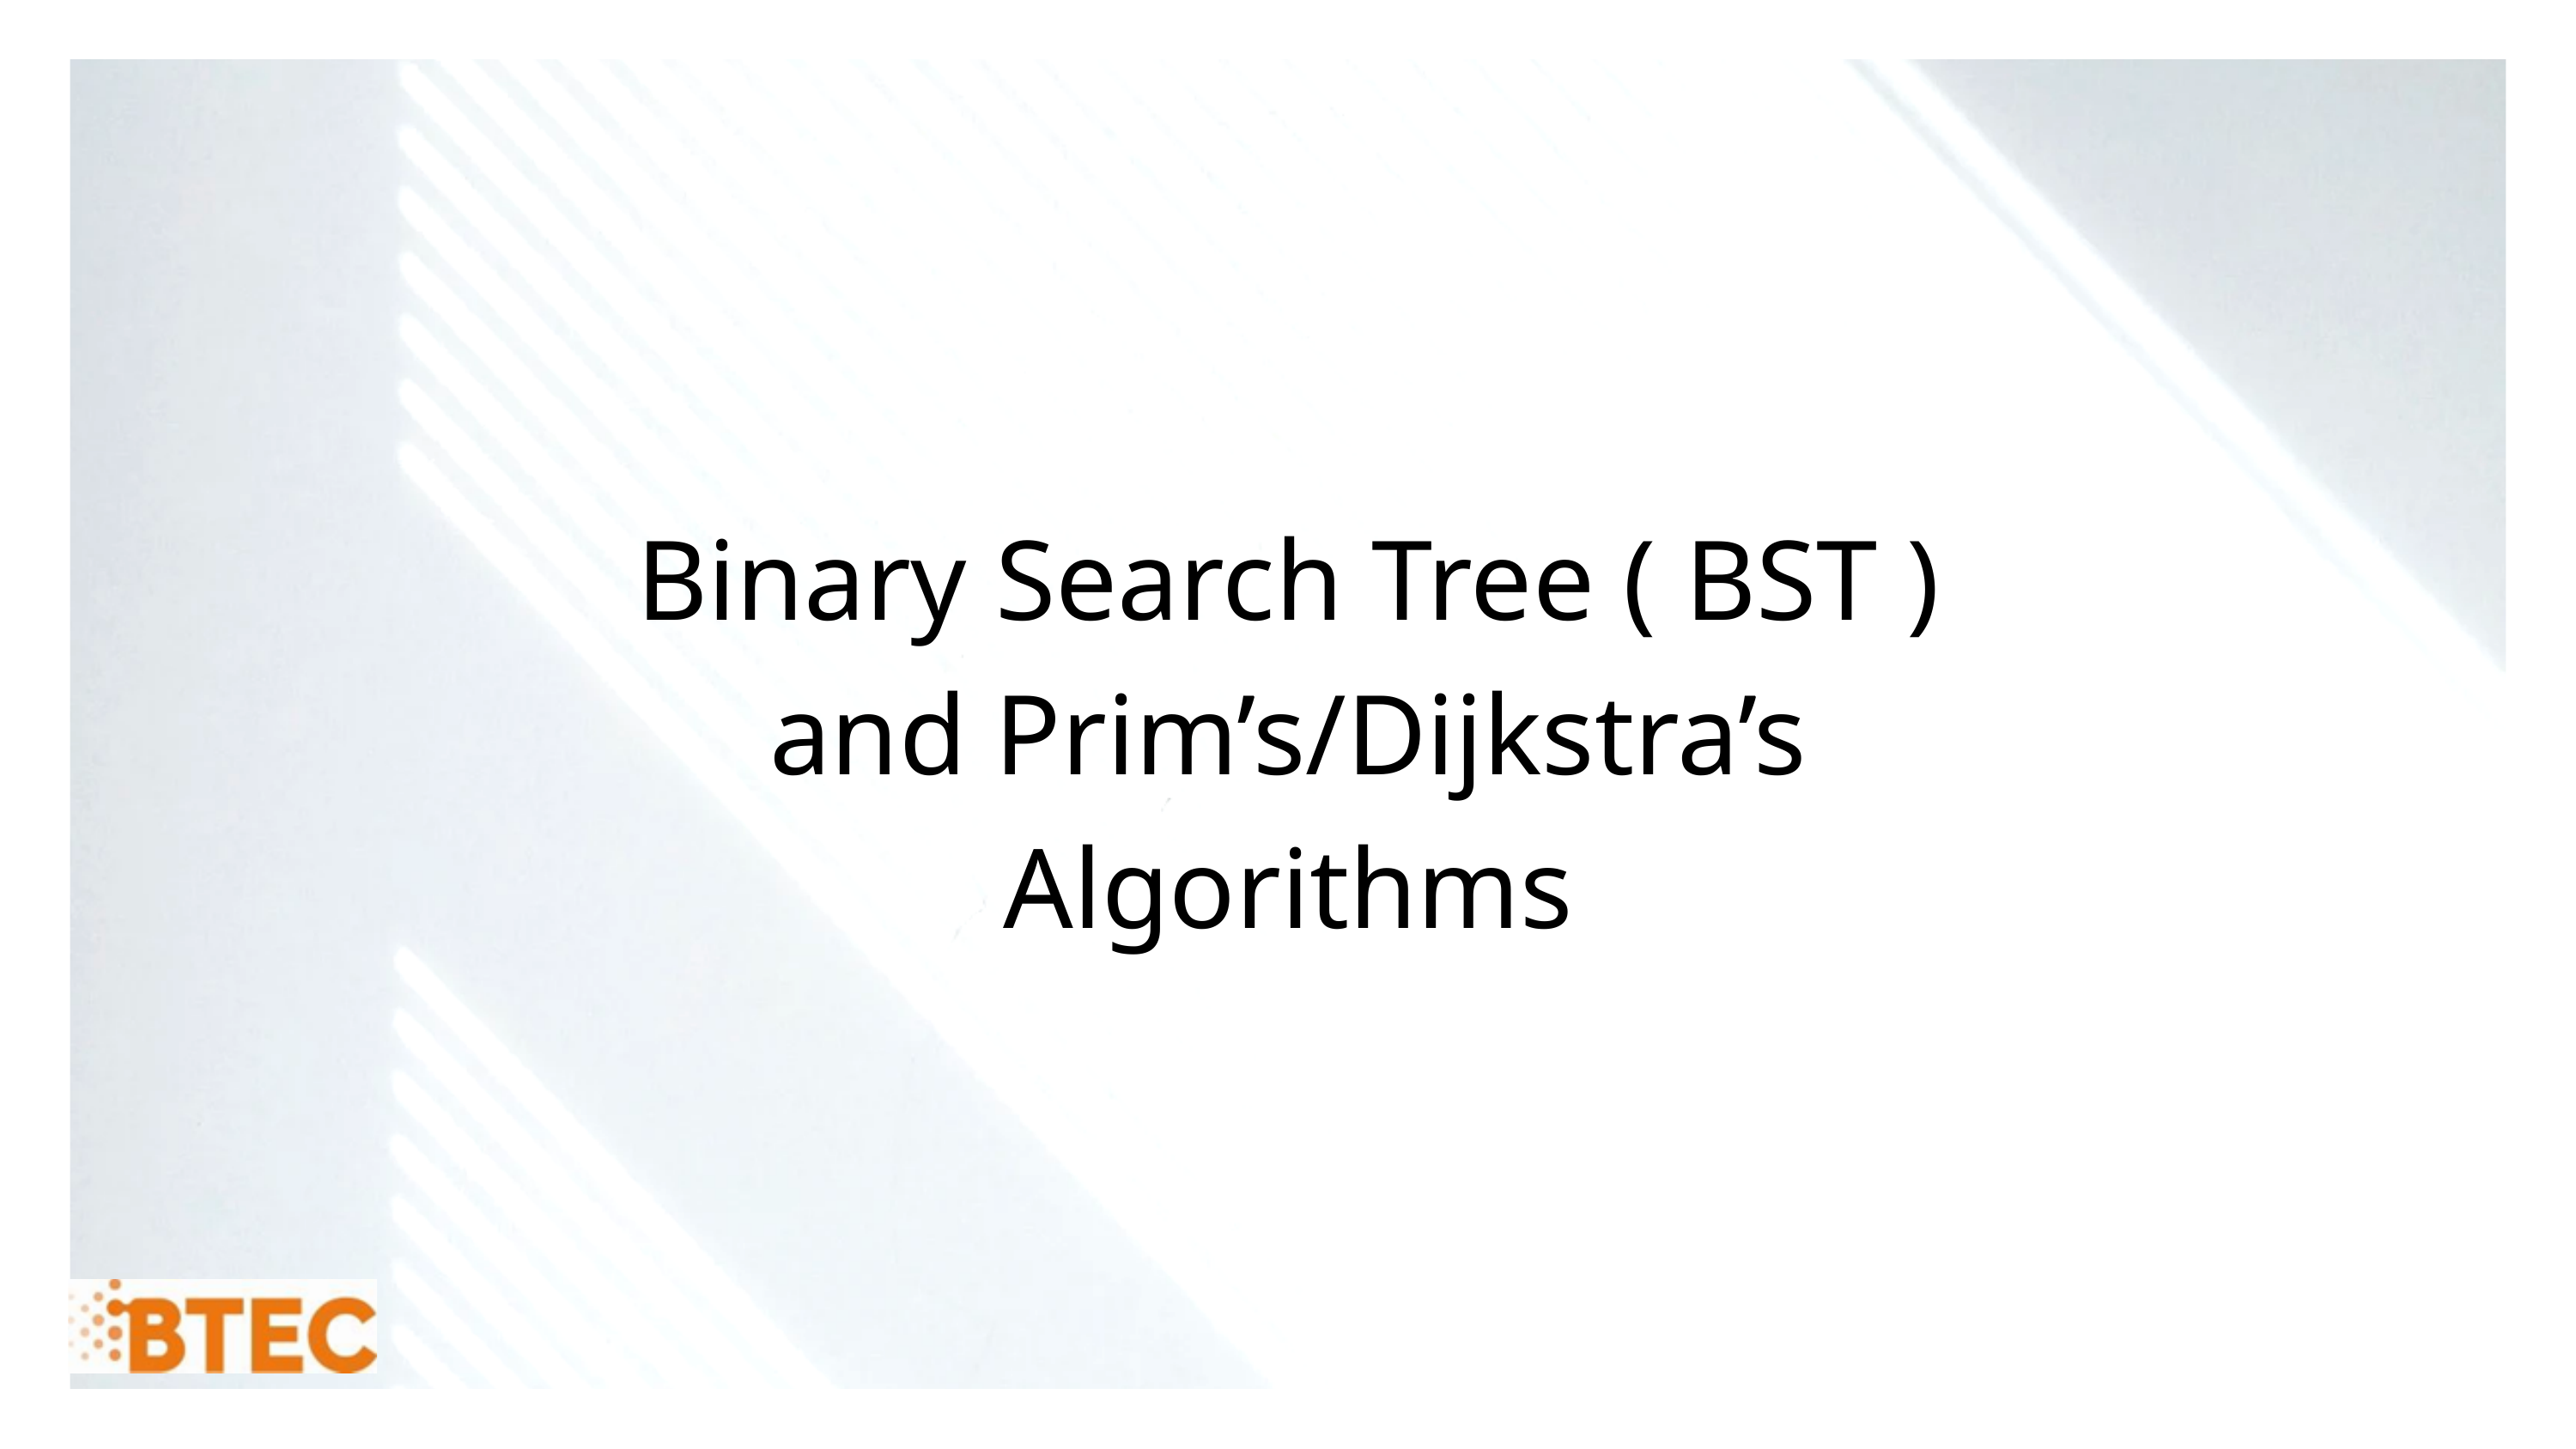

Binary Search Tree ( BST )
and Prim’s/Dijkstra’s Algorithms